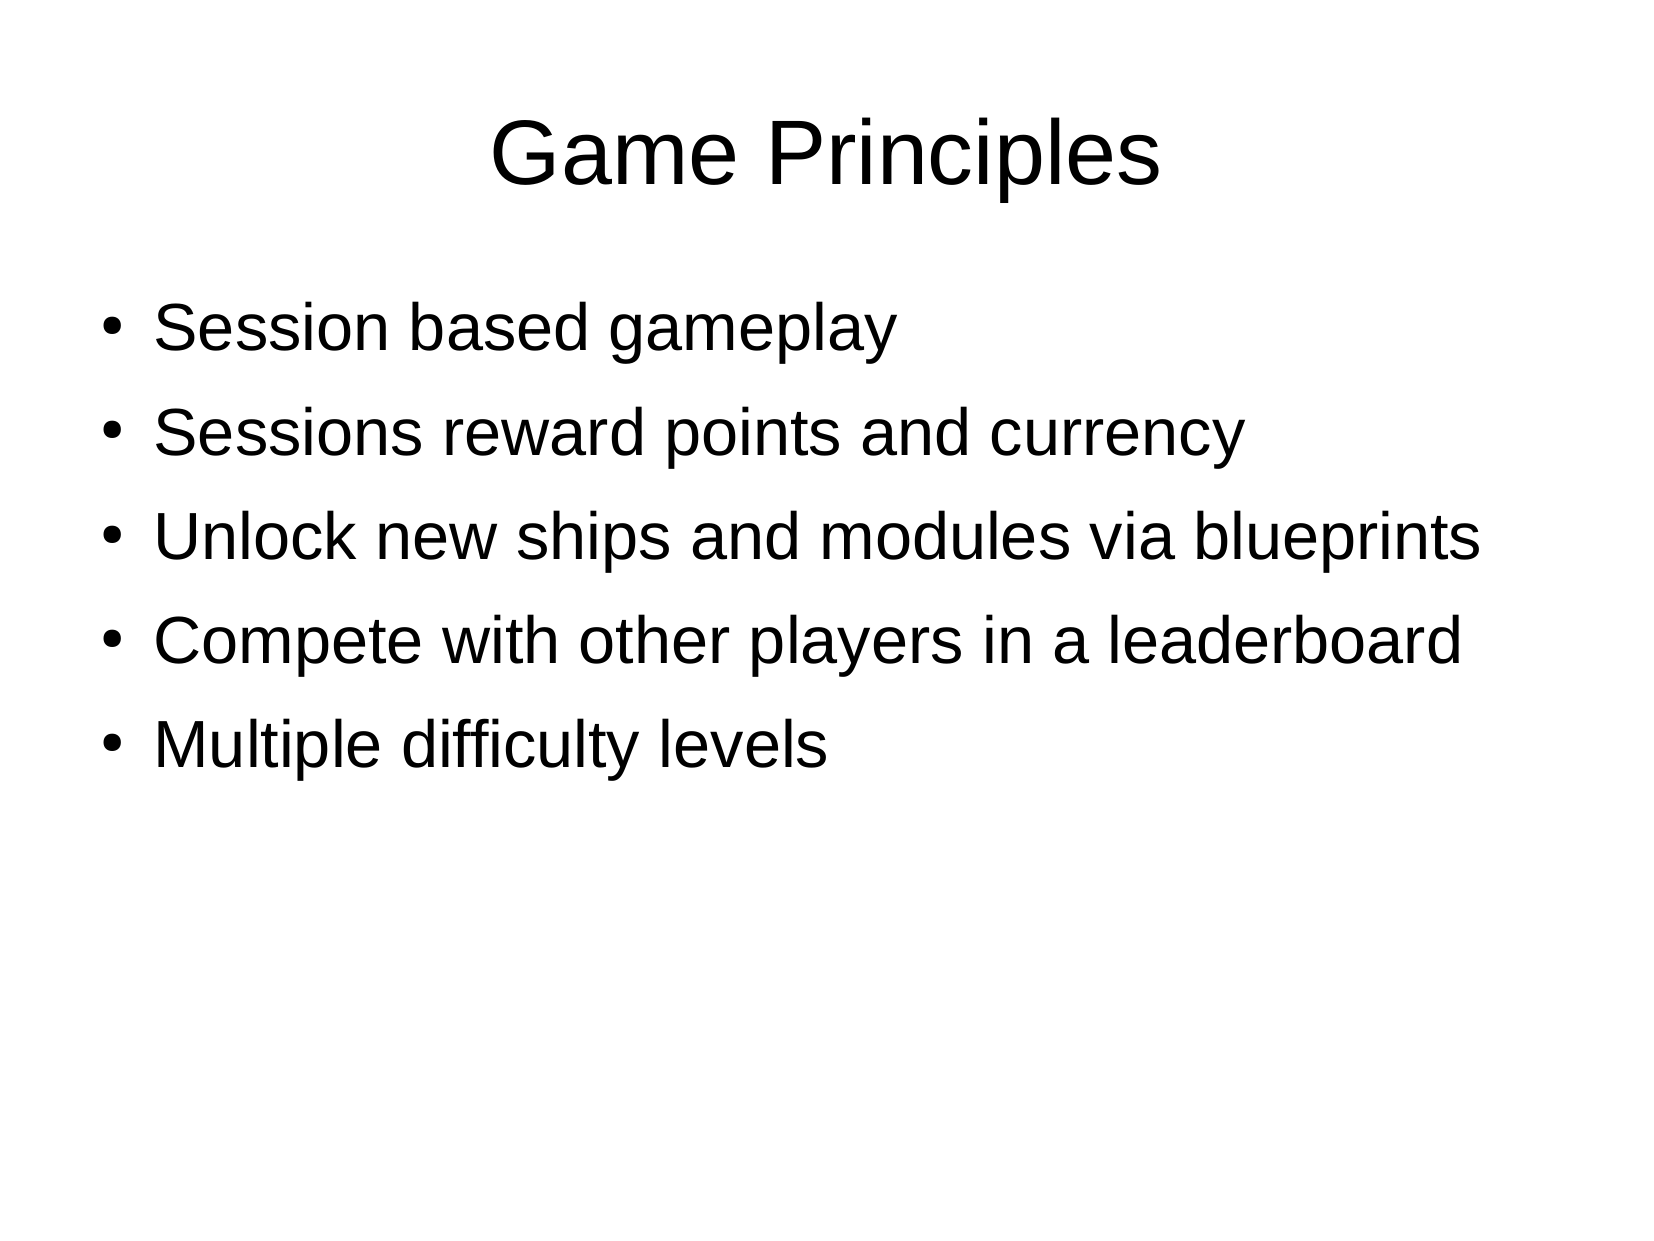

# Game Principles
Session based gameplay
Sessions reward points and currency
Unlock new ships and modules via blueprints
Compete with other players in a leaderboard
Multiple difficulty levels